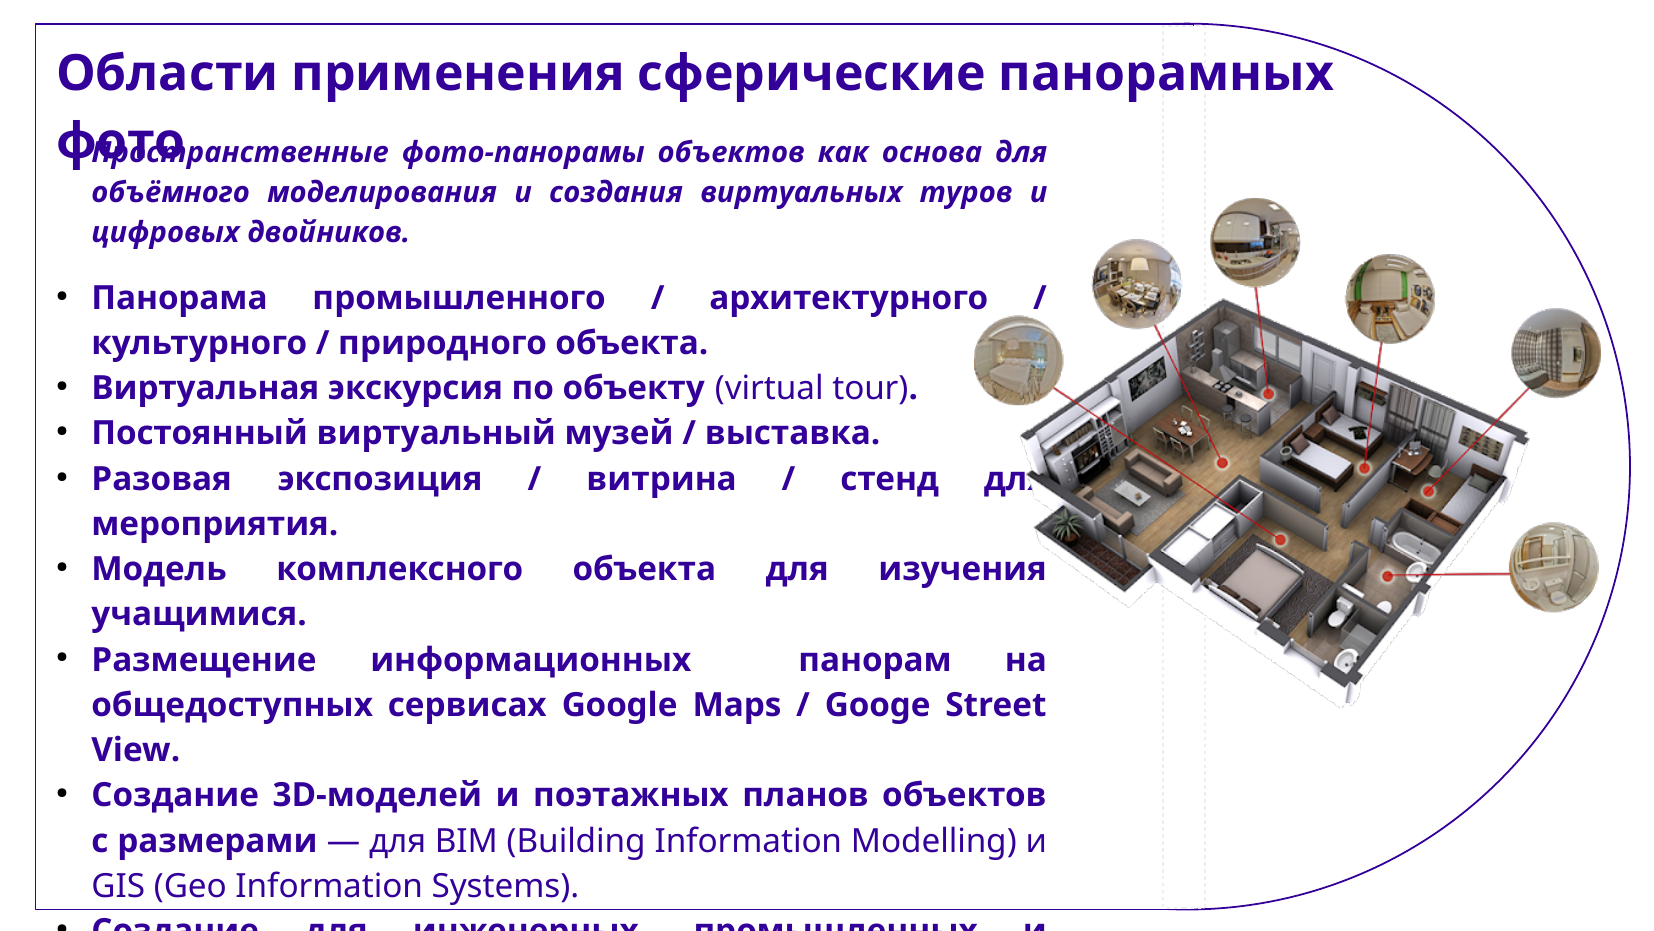

Области применения сферические панорамных фото
Пространственные фото-панорамы объектов как основа для объёмного моделирования и создания виртуальных туров и цифровых двойников.
Панорама промышленного / архитектурного / культурного / природного объекта.
Виртуальная экскурсия по объекту (virtual tour).
Постоянный виртуальный музей / выставка.
Разовая экспозиция / витрина / стенд для мероприятия.
Модель комплексного объекта для изучения учащимися.
Размещение информационных панорам на общедоступных сервисах Google Maps / Googe Street View.
Создание 3D-моделей и поэтажных планов объектов с размерами — для BIM (Building Information Modelling) и GIS (Geo Information Systems).
Создание для инженерных, промышленных и строительных объектов цифровых двойников (digital twin).